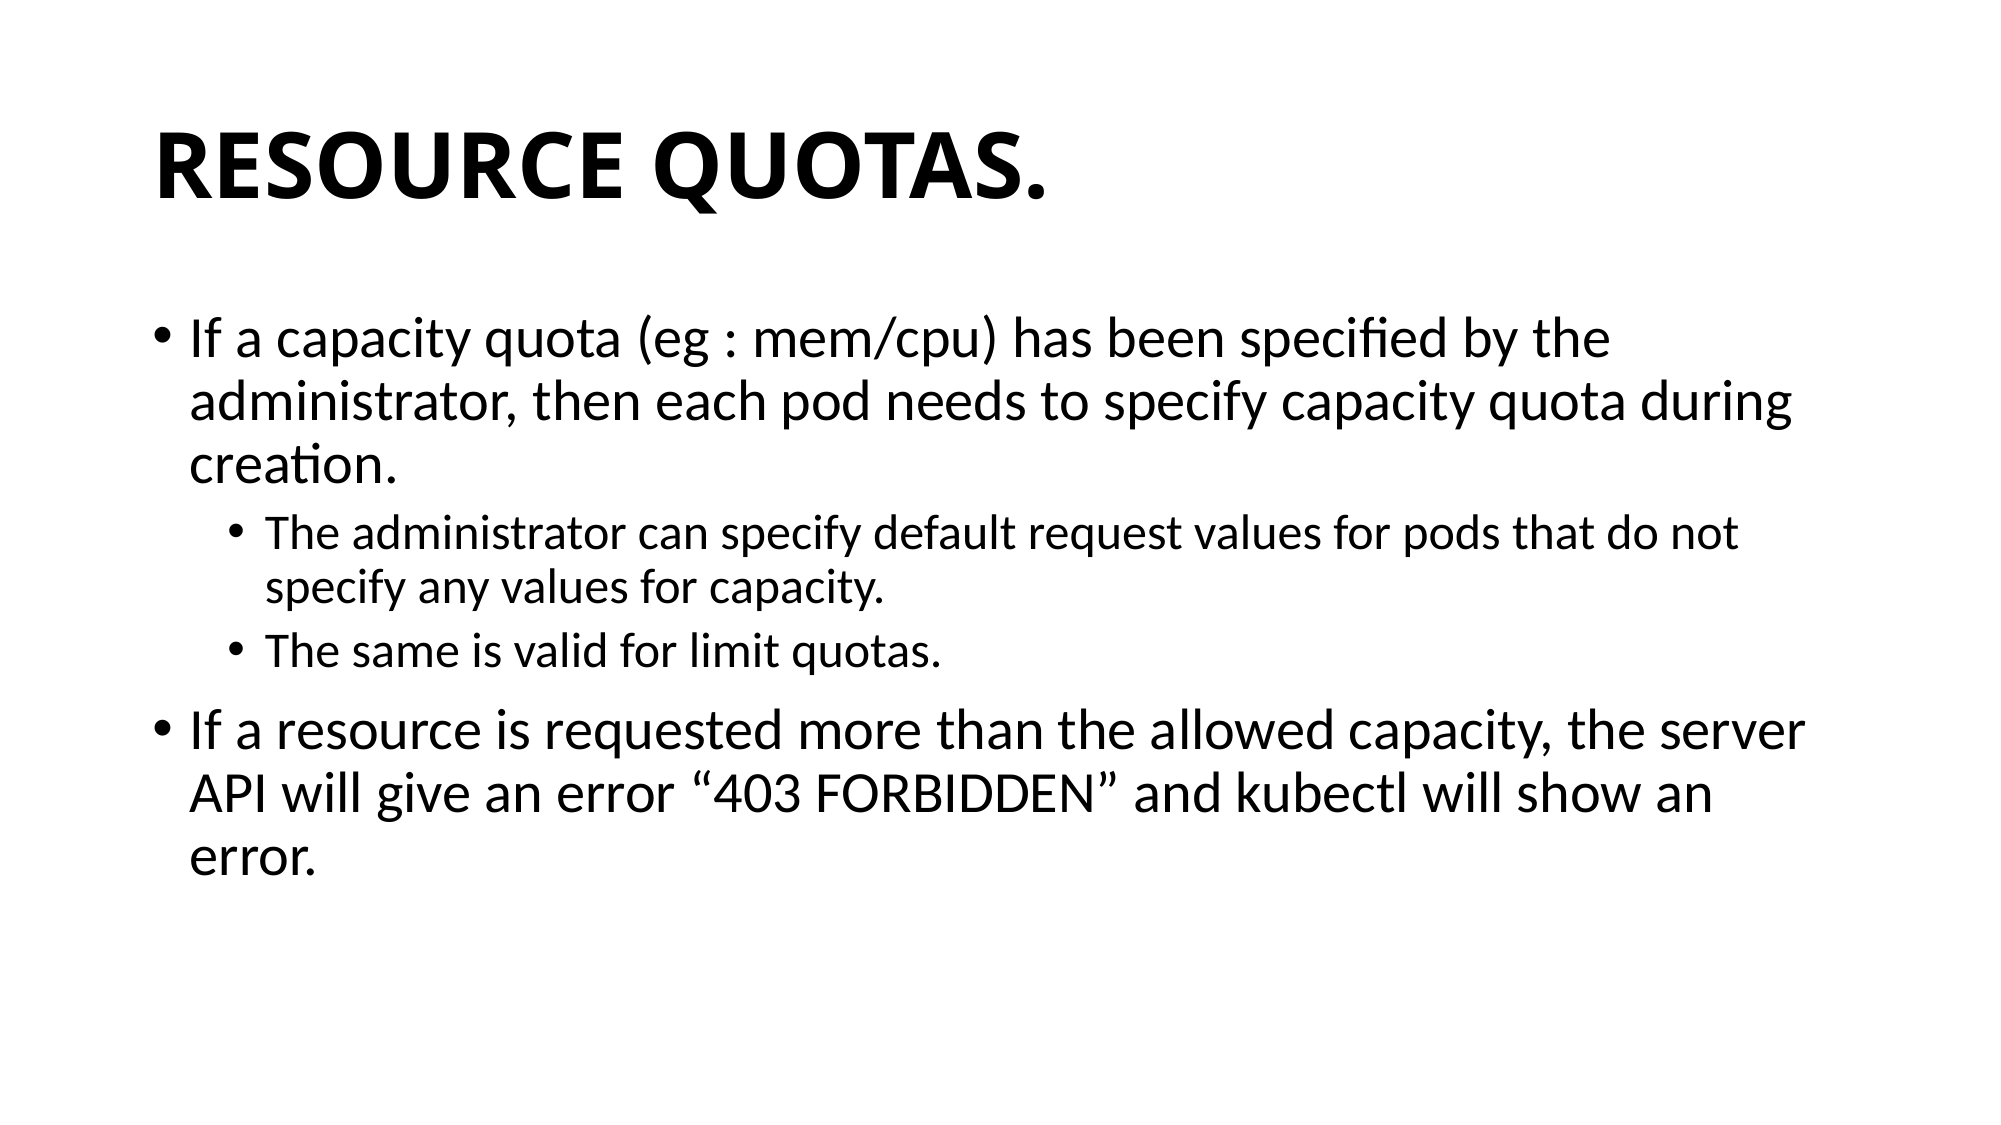

# RESOURCE QUOTAS.
If a capacity quota (eg : mem/cpu) has been specified by the administrator, then each pod needs to specify capacity quota during creation.
The administrator can specify default request values for pods that do not specify any values for capacity.
The same is valid for limit quotas.
If a resource is requested more than the allowed capacity, the server API will give an error “403 FORBIDDEN” and kubectl will show an error.